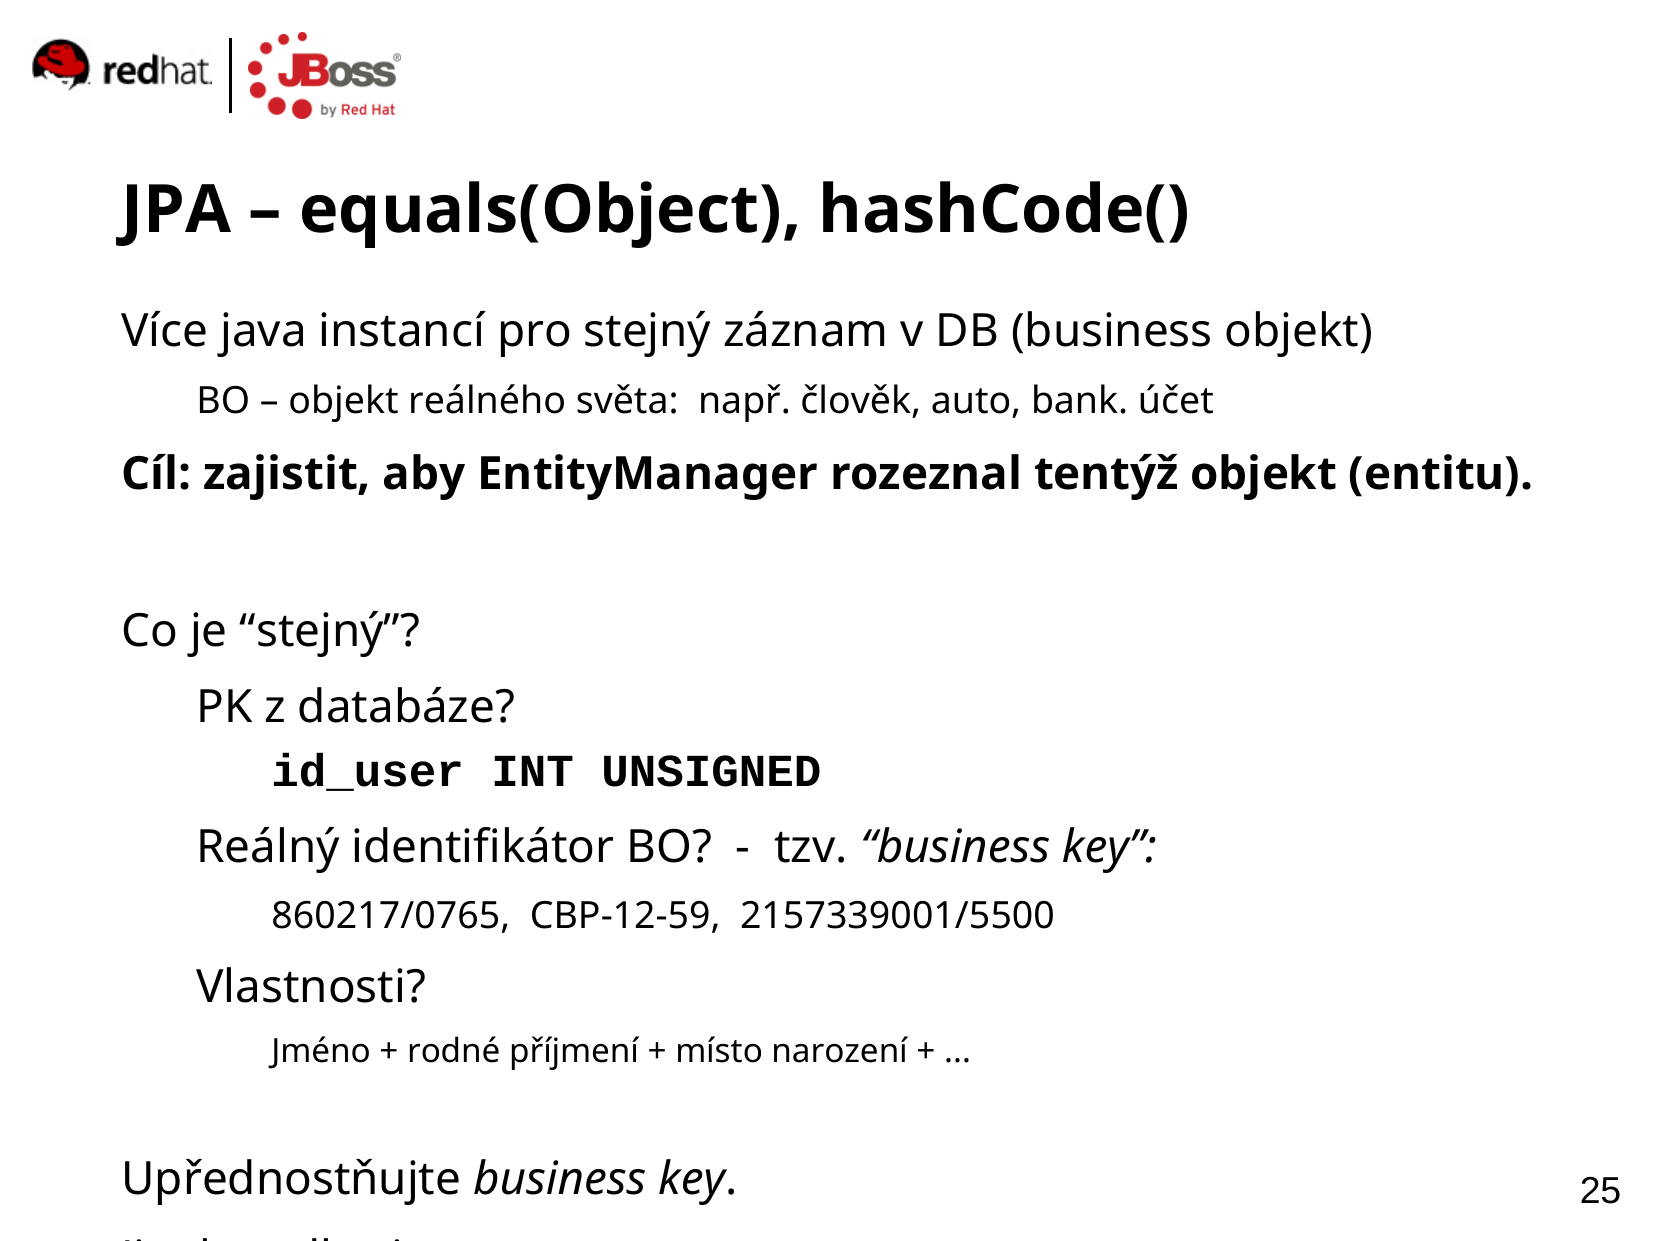

# JPA – equals(Object), hashCode()
Více java instancí pro stejný záznam v DB (business objekt)
BO – objekt reálného světa: např. člověk, auto, bank. účet
Cíl: zajistit, aby EntityManager rozeznal tentýž objekt (entitu).
Co je “stejný”?
PK z databáze?
id_user INT UNSIGNED
Reálný identifikátor BO? - tzv. “business key”:
860217/0765, CBP-12-59, 2157339001/5500
Vlastnosti?
Jméno + rodné příjmení + místo narození + ...
Upřednostňujte business key.
Jinak podle situace.
Viz http://docs.jboss.org/hibernate/core/3.5/reference/en/html/persistent-classes.html#persistent-classes-equalshashcode .